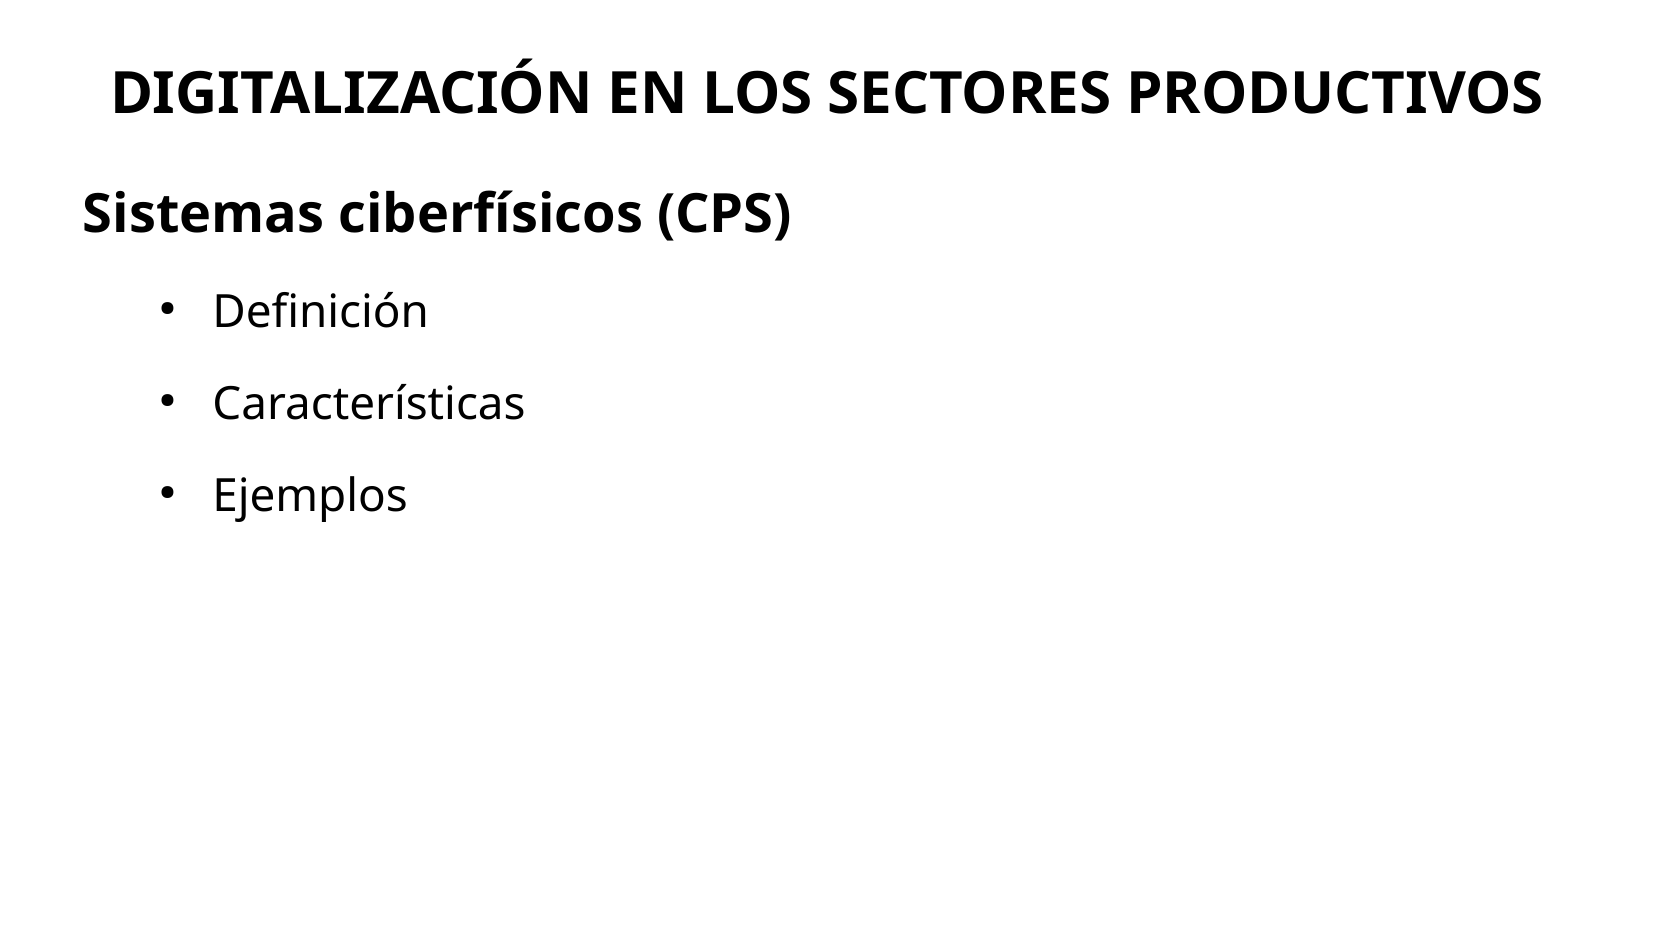

# DIGITALIZACIÓN EN LOS SECTORES PRODUCTIVOS
Sistemas ciberfísicos (CPS)
Definición
Características
Ejemplos